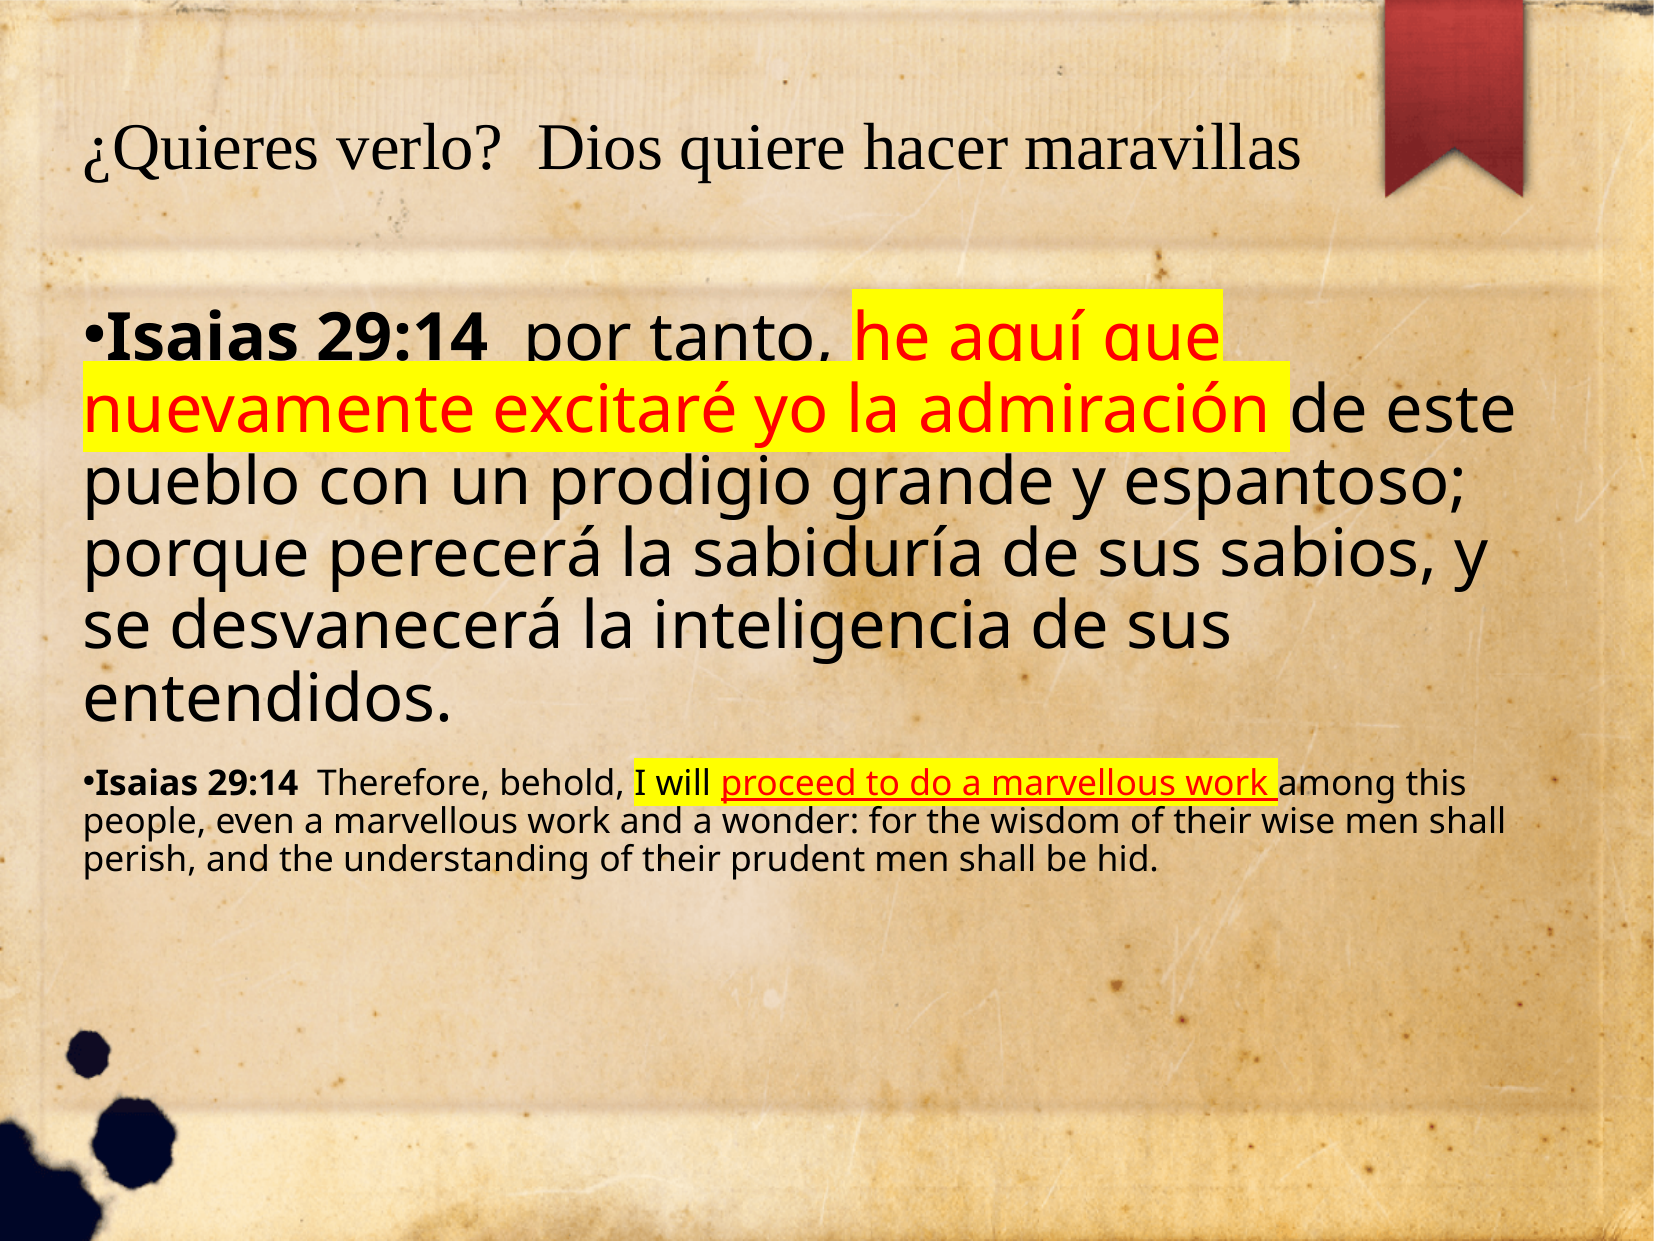

# ¿Quieres verlo? Dios quiere hacer maravillas
Isaias 29:14  por tanto, he aquí que nuevamente excitaré yo la admiración de este pueblo con un prodigio grande y espantoso; porque perecerá la sabiduría de sus sabios, y se desvanecerá la inteligencia de sus entendidos.
Isaias 29:14  Therefore, behold, I will proceed to do a marvellous work among this people, even a marvellous work and a wonder: for the wisdom of their wise men shall perish, and the understanding of their prudent men shall be hid.